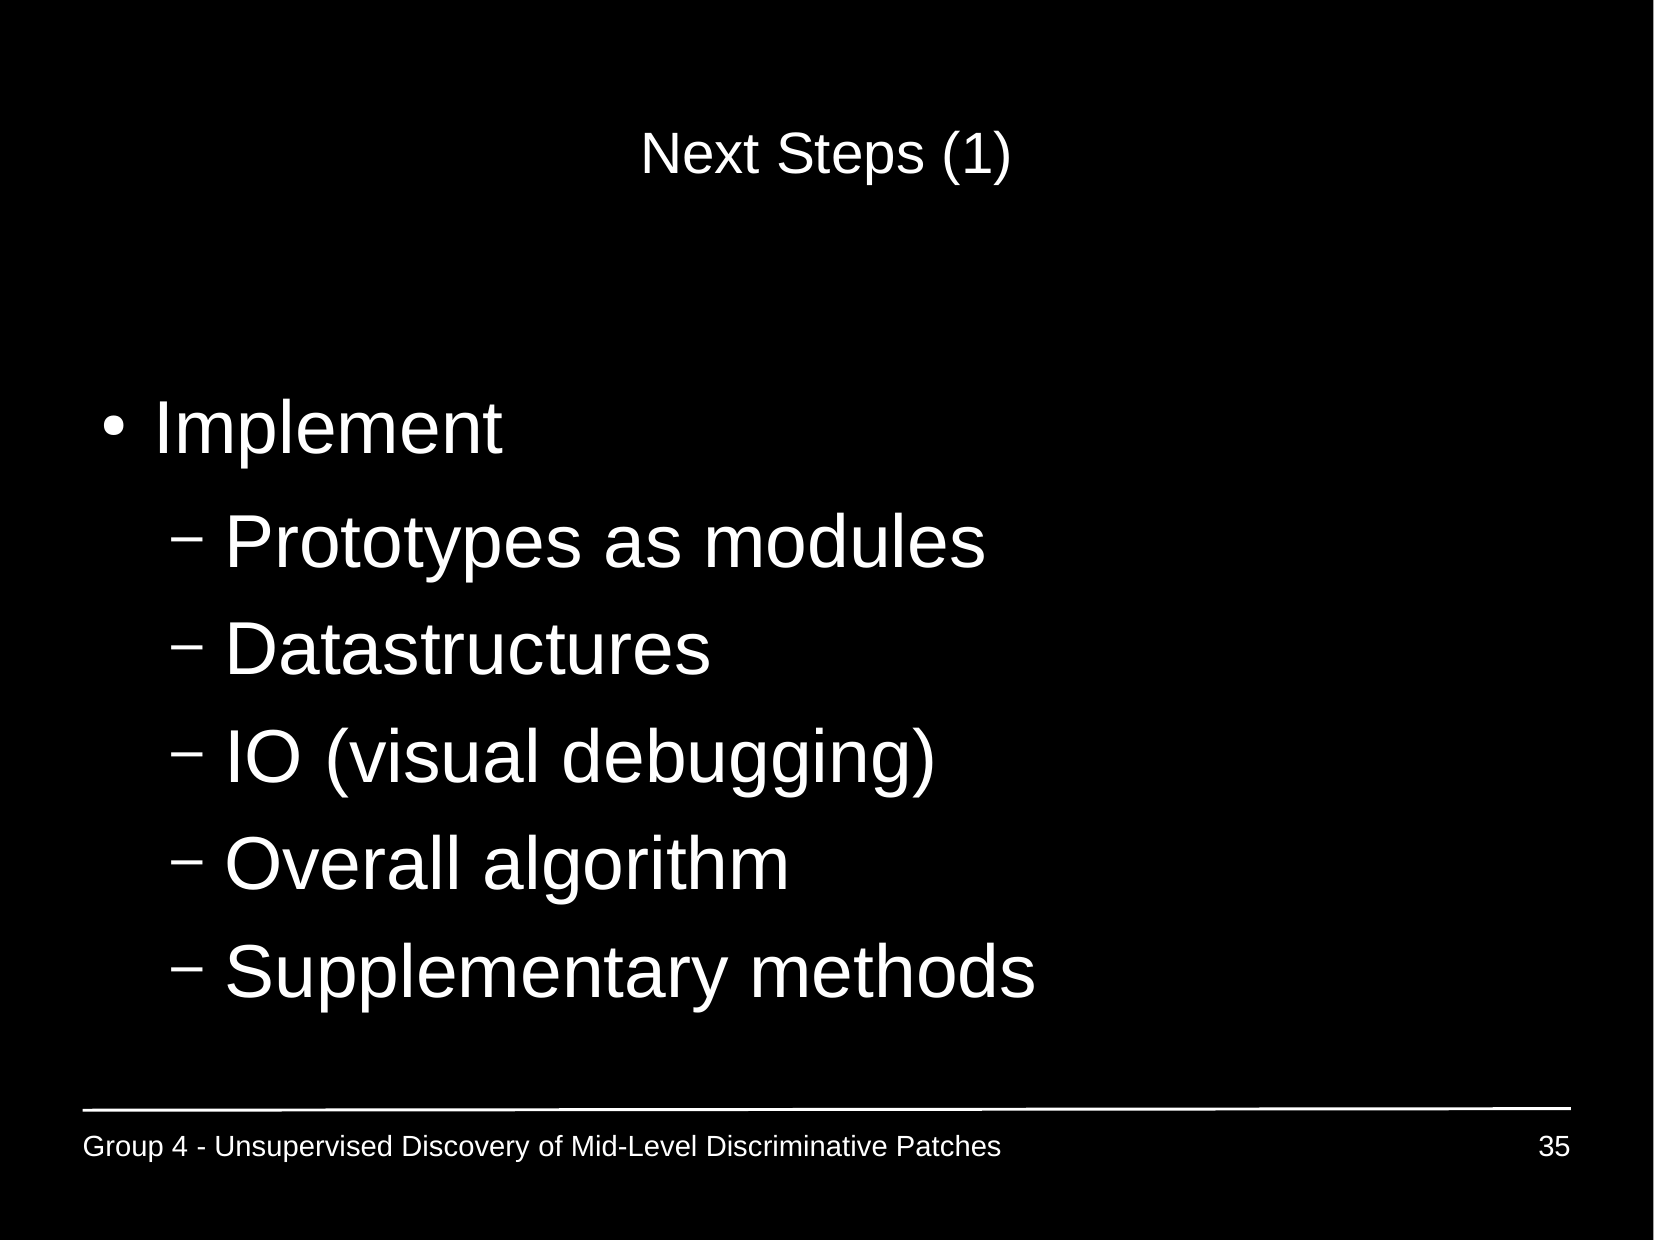

# Next Steps (1)
Implement
Prototypes as modules
Datastructures
IO (visual debugging)
Overall algorithm
Supplementary methods
35